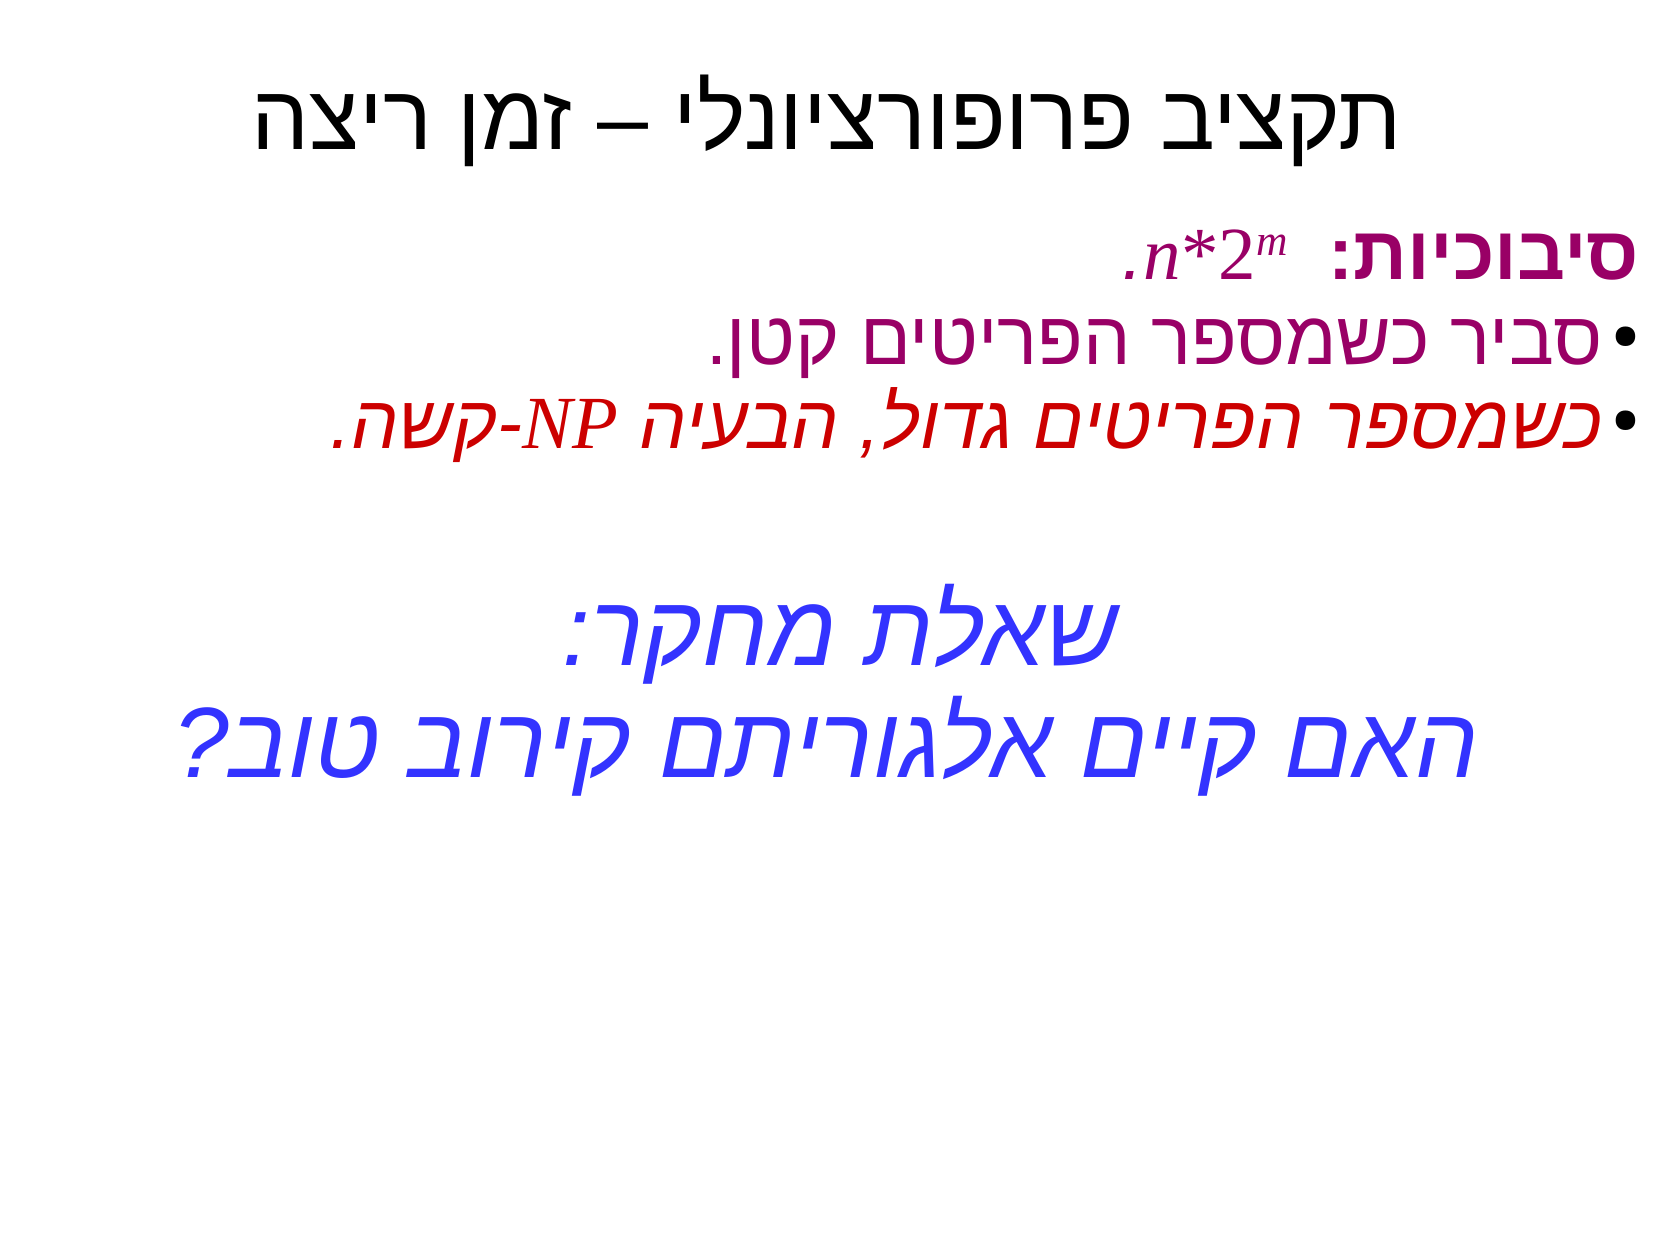

# תקציב פרופורציונלי – זמן ריצה
סיבוכיות: n*2m.
סביר כשמספר הפריטים קטן.
כשמספר הפריטים גדול, הבעיה NP-קשה.
שאלת מחקר:
האם קיים אלגוריתם קירוב טוב?